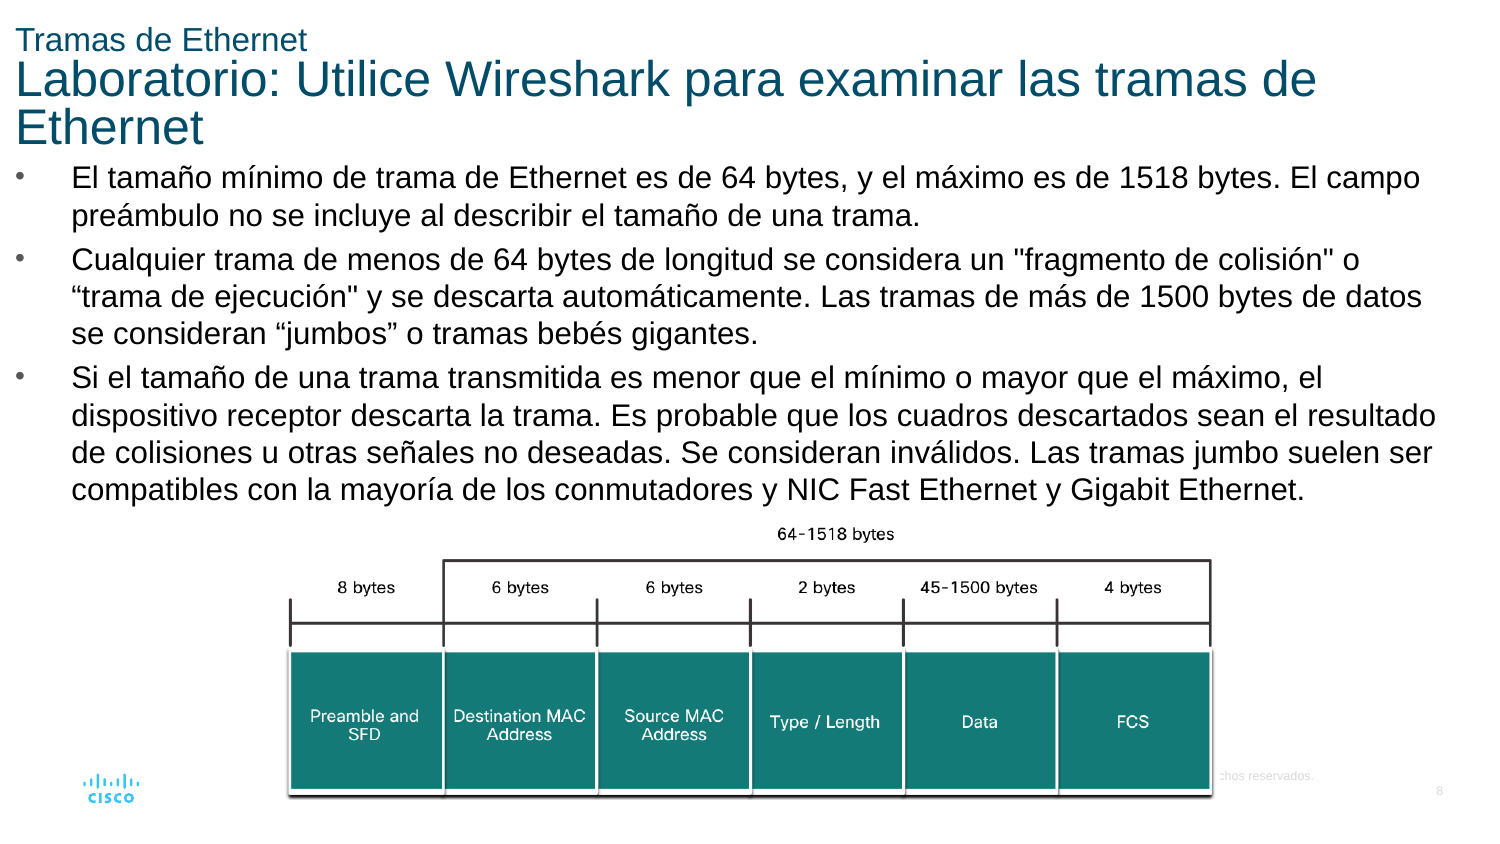

# Tramas de Ethernet Laboratorio: Utilice Wireshark para examinar las tramas de Ethernet
El tamaño mínimo de trama de Ethernet es de 64 bytes, y el máximo es de 1518 bytes. El campo preámbulo no se incluye al describir el tamaño de una trama.
Cualquier trama de menos de 64 bytes de longitud se considera un "fragmento de colisión" o “trama de ejecución" y se descarta automáticamente. Las tramas de más de 1500 bytes de datos se consideran “jumbos” o tramas bebés gigantes.
Si el tamaño de una trama transmitida es menor que el mínimo o mayor que el máximo, el dispositivo receptor descarta la trama. Es probable que los cuadros descartados sean el resultado de colisiones u otras señales no deseadas. Se consideran inválidos. Las tramas jumbo suelen ser compatibles con la mayoría de los conmutadores y NIC Fast Ethernet y Gigabit Ethernet.